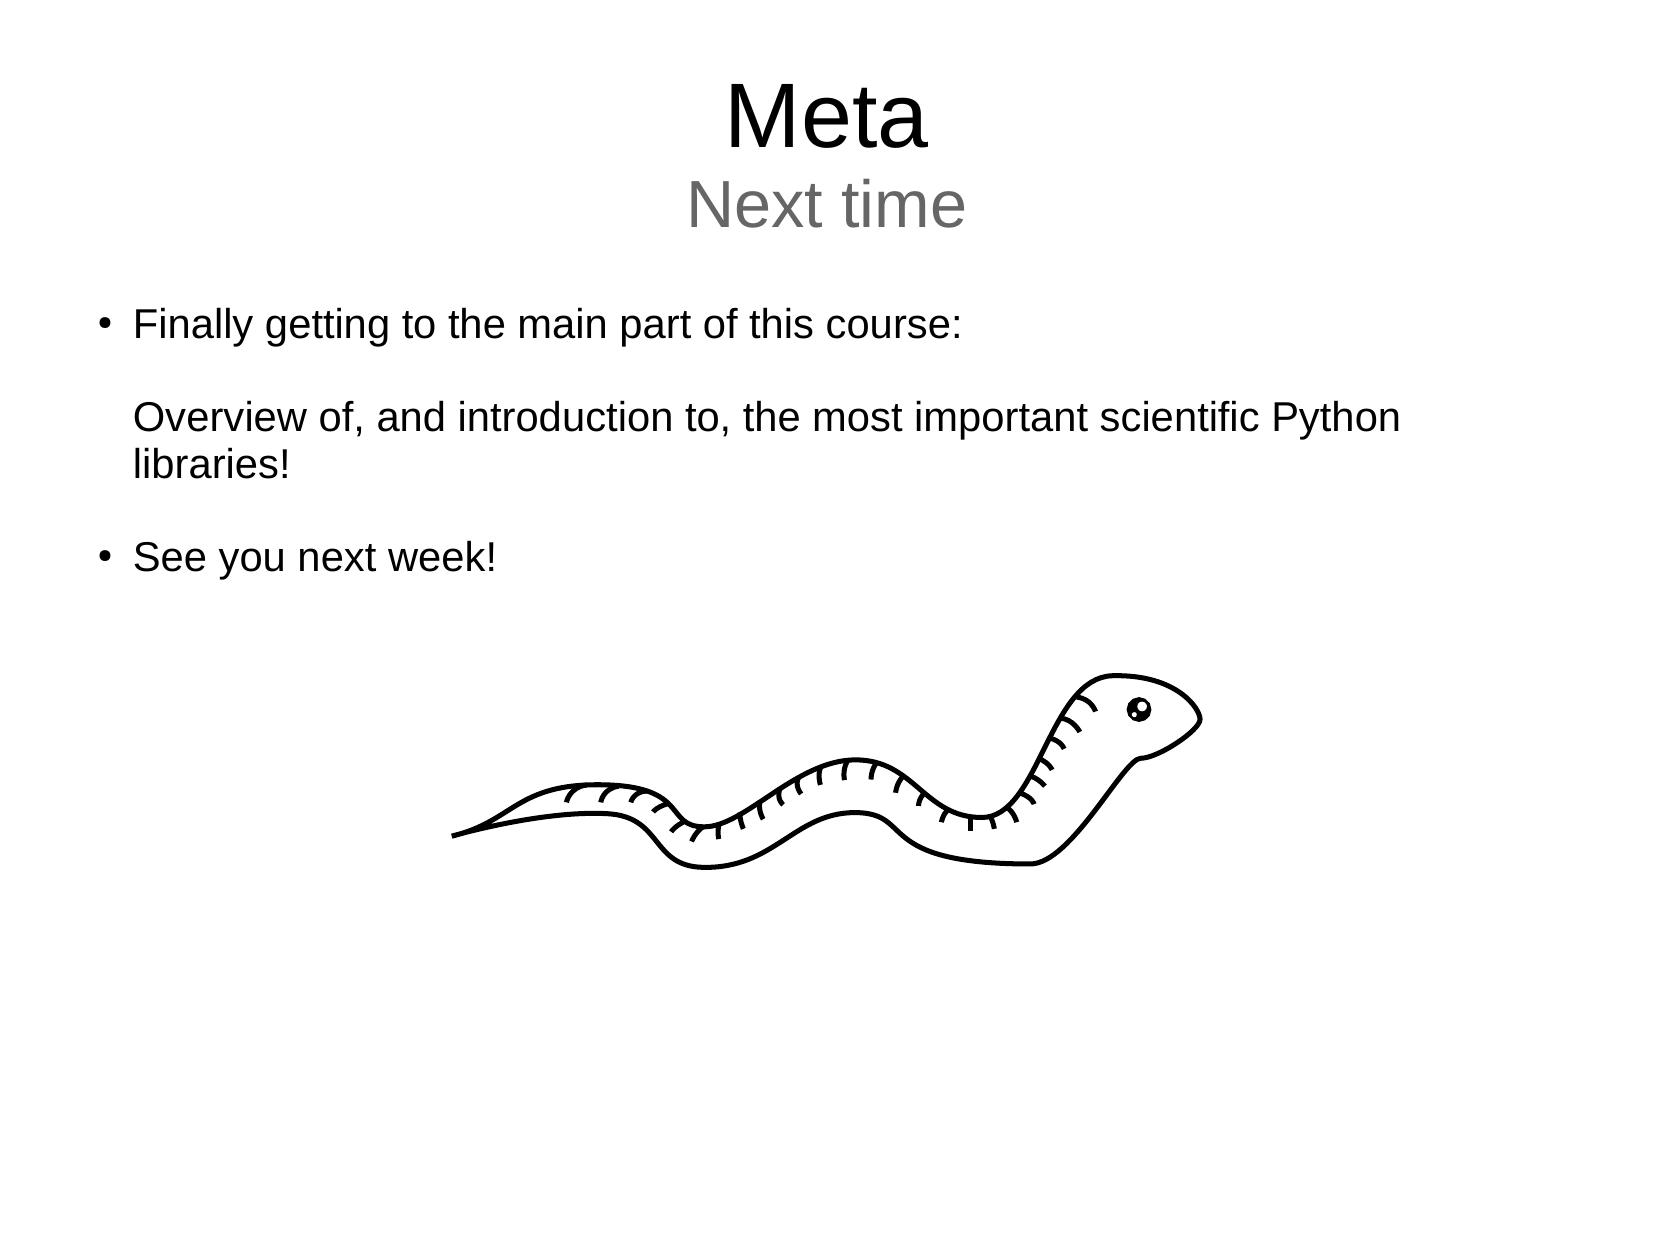

# Meta Next time
Finally getting to the main part of this course:
Overview of, and introduction to, the most important scientific Python libraries!
See you next week!